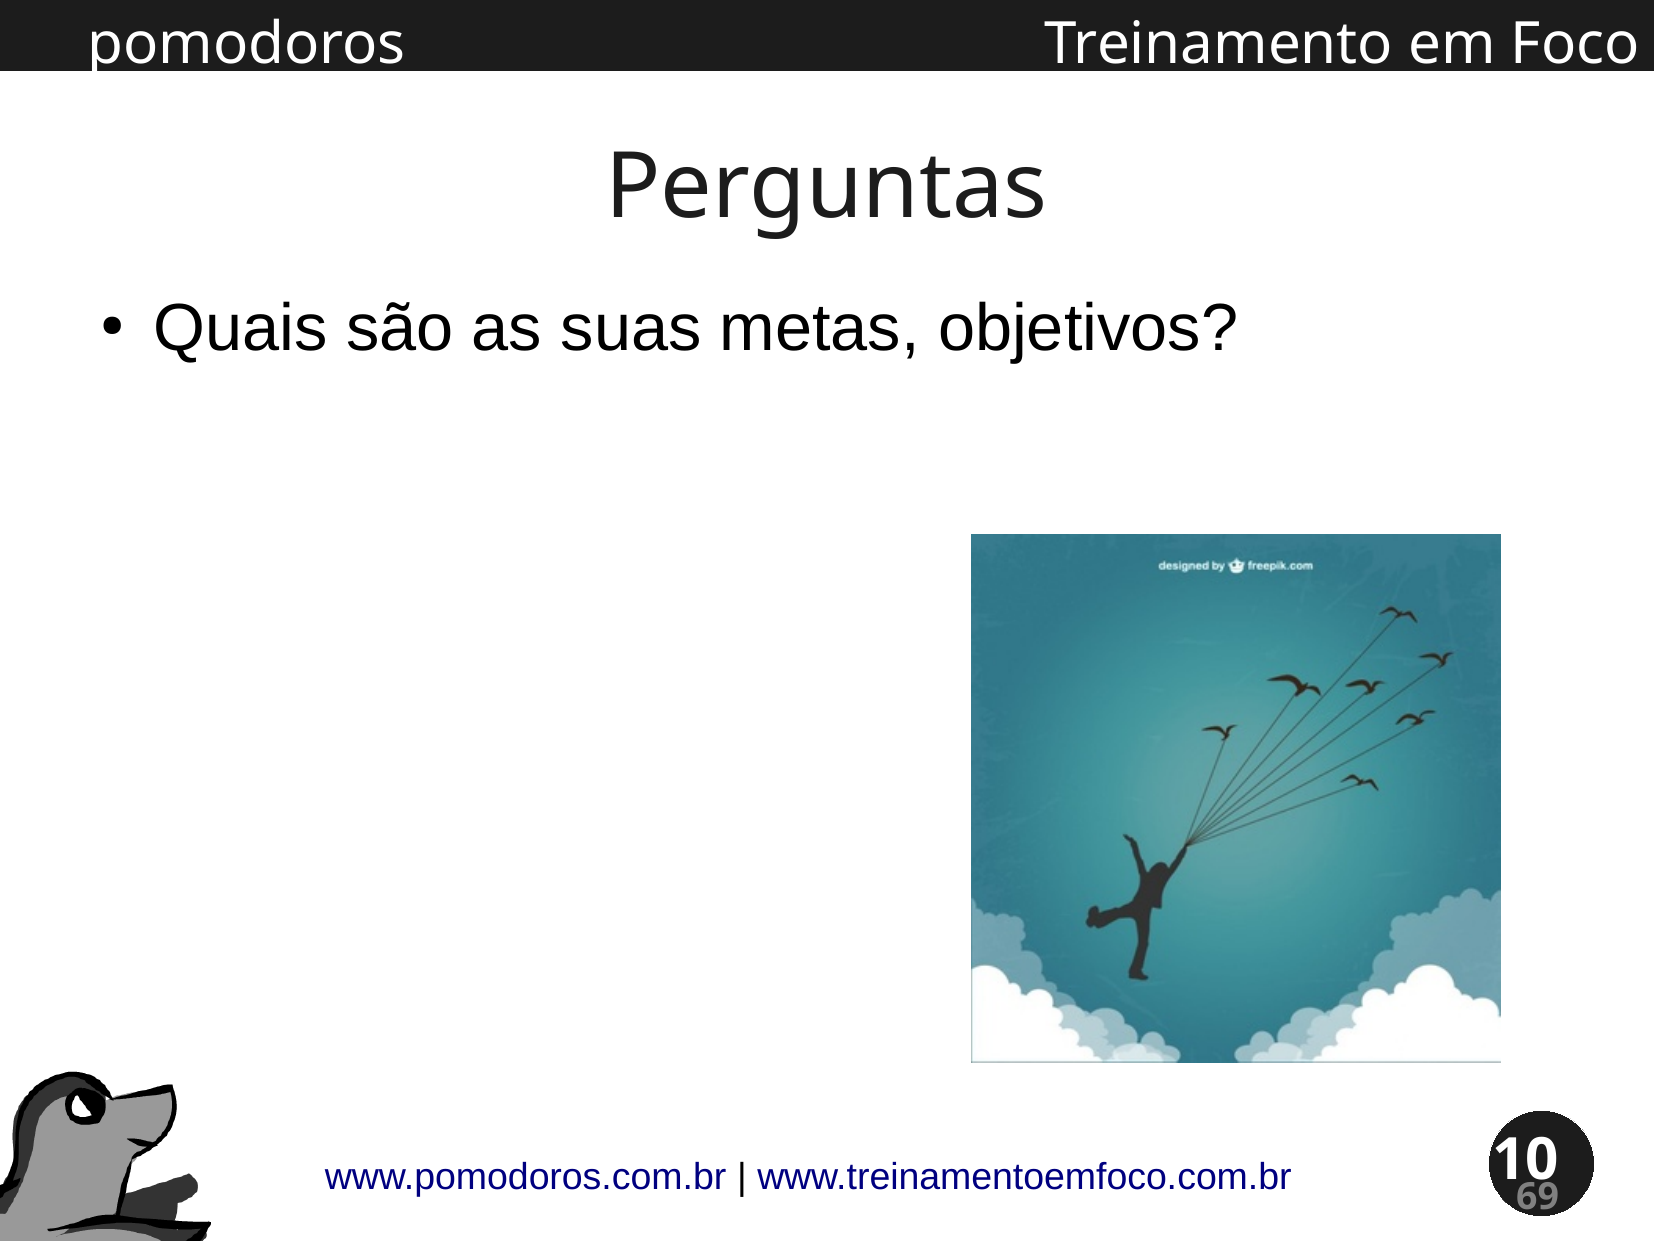

# Perguntas
Quais são as suas metas, objetivos?